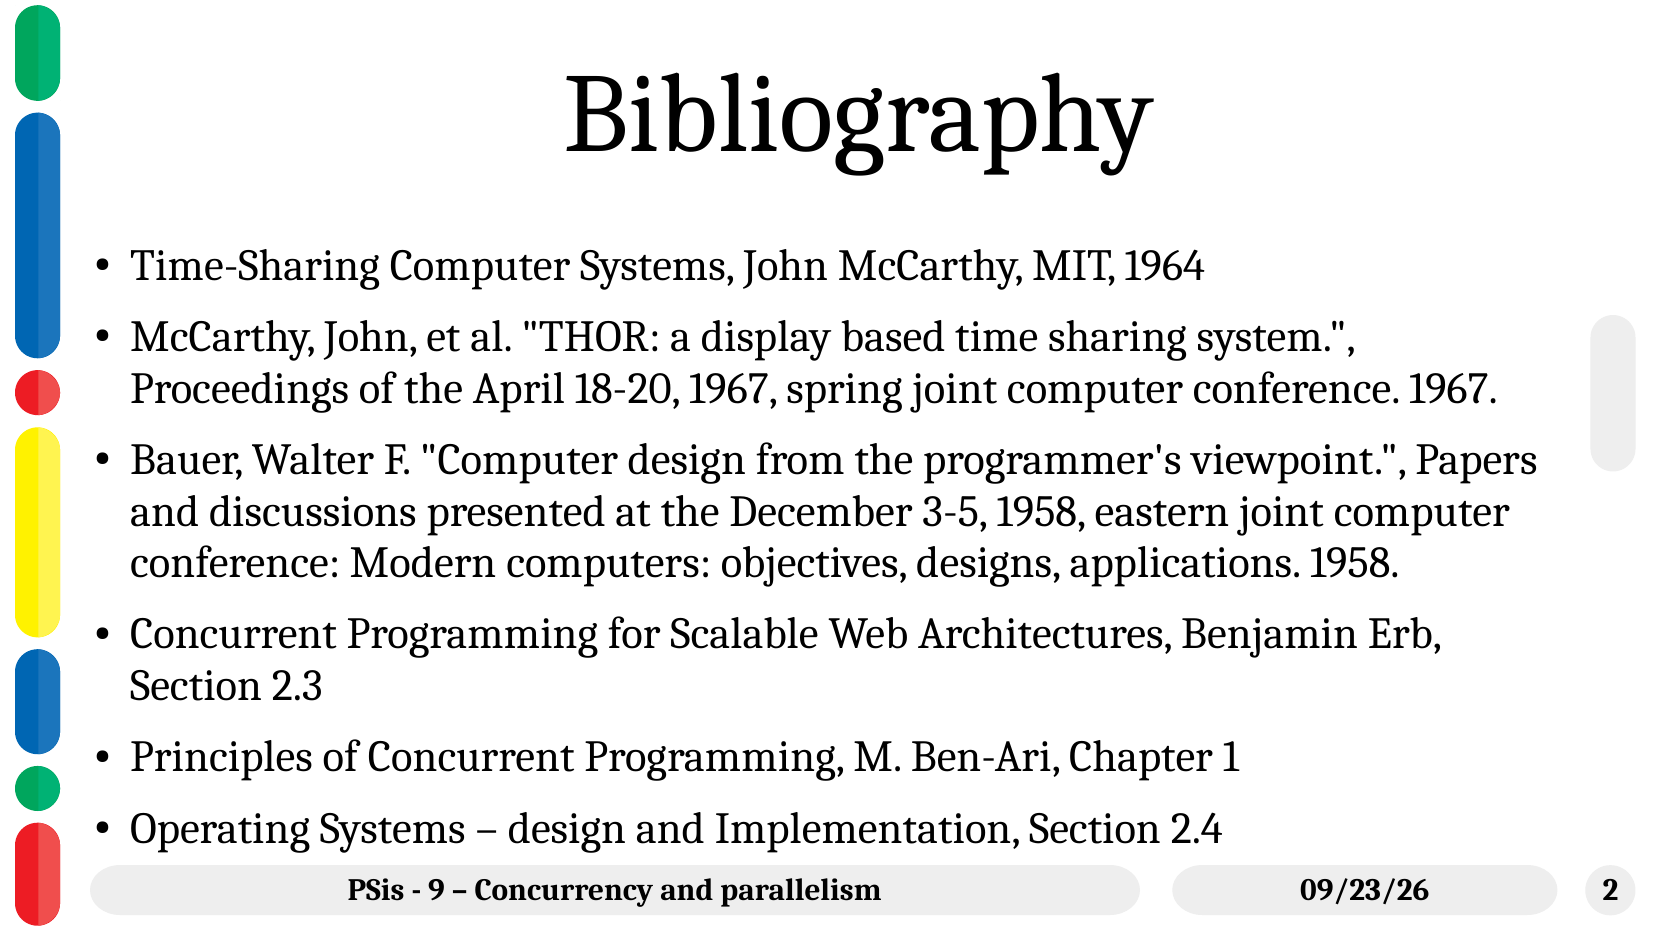

# Bibliography
Time-Sharing Computer Systems, John McCarthy, MIT, 1964
McCarthy, John, et al. "THOR: a display based time sharing system.", Proceedings of the April 18-20, 1967, spring joint computer conference. 1967.
Bauer, Walter F. "Computer design from the programmer's viewpoint.", Papers and discussions presented at the December 3-5, 1958, eastern joint computer conference: Modern computers: objectives, designs, applications. 1958.
Concurrent Programming for Scalable Web Architectures, Benjamin Erb, Section 2.3
Principles of Concurrent Programming, M. Ben-Ari, Chapter 1
Operating Systems – design and Implementation, Section 2.4
PSis - 9 – Concurrency and parallelism
2